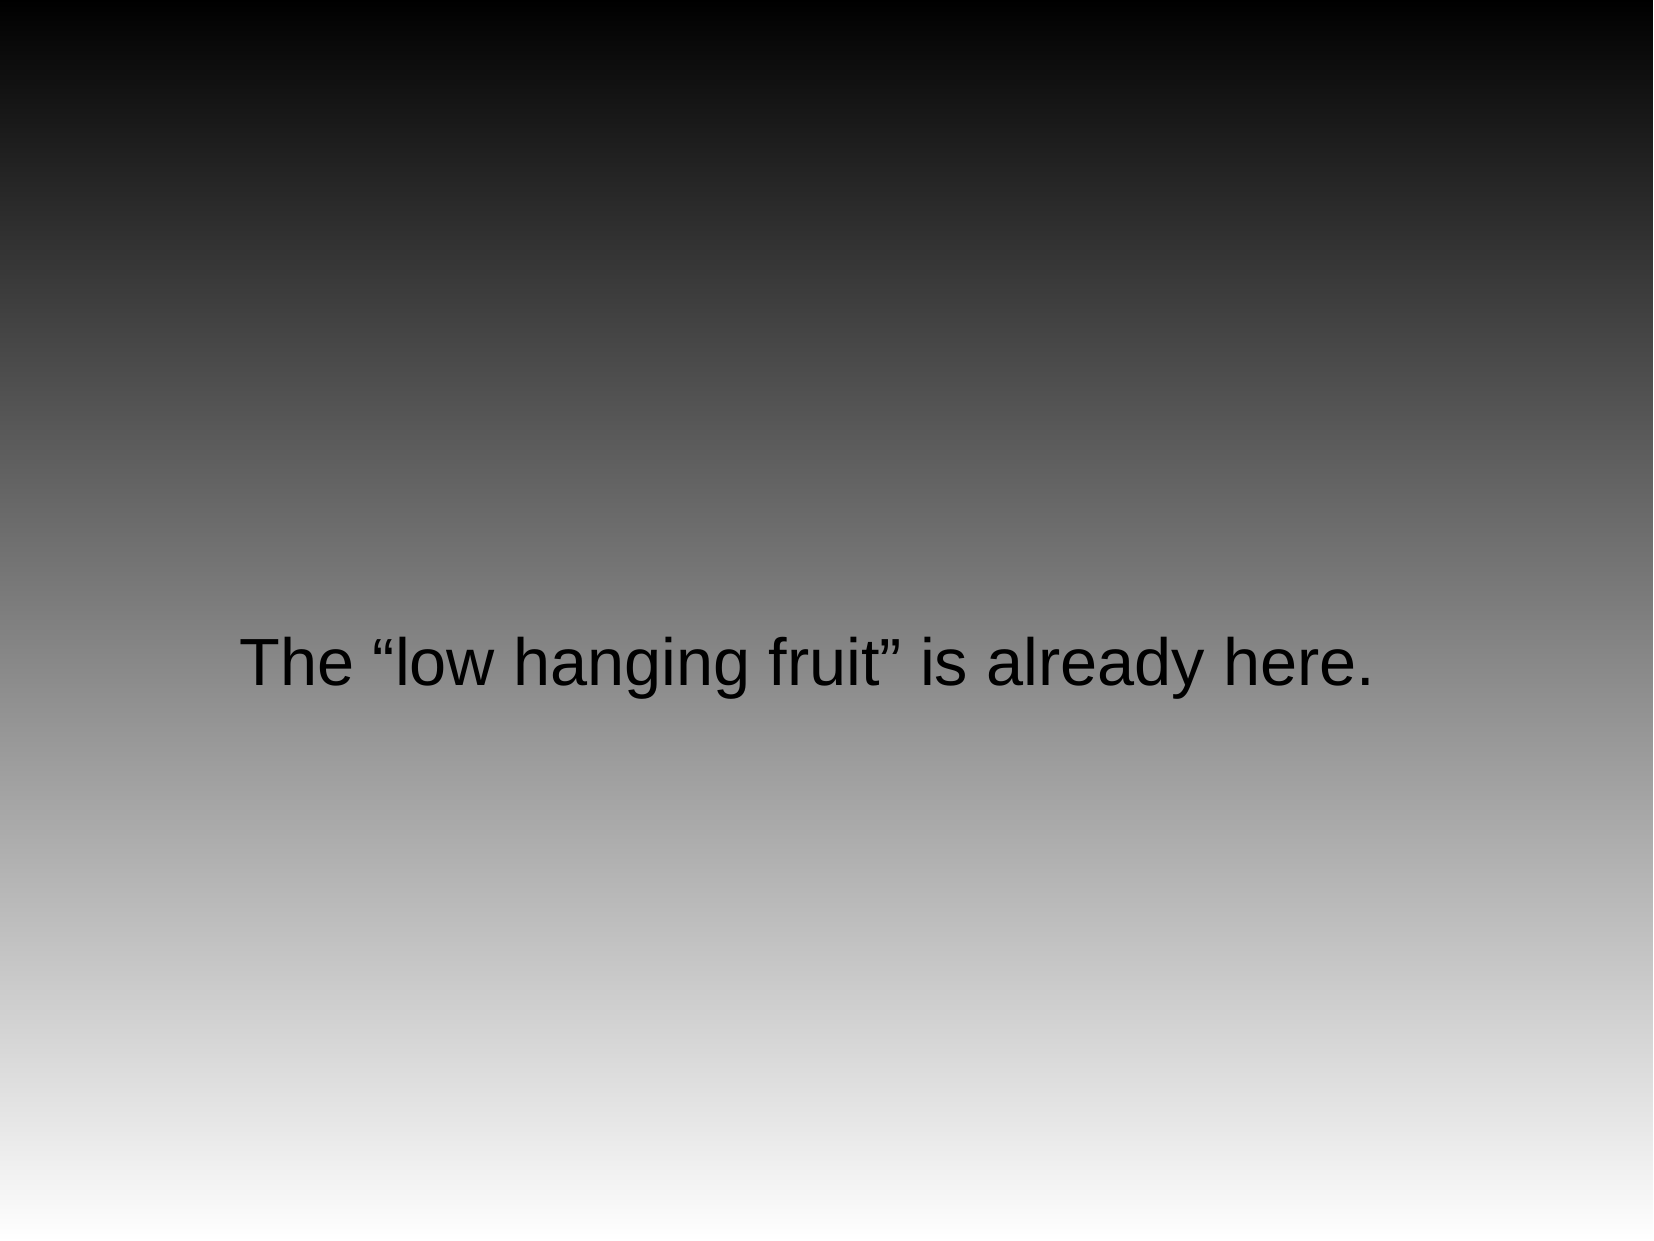

# The “low hanging fruit” is already here.